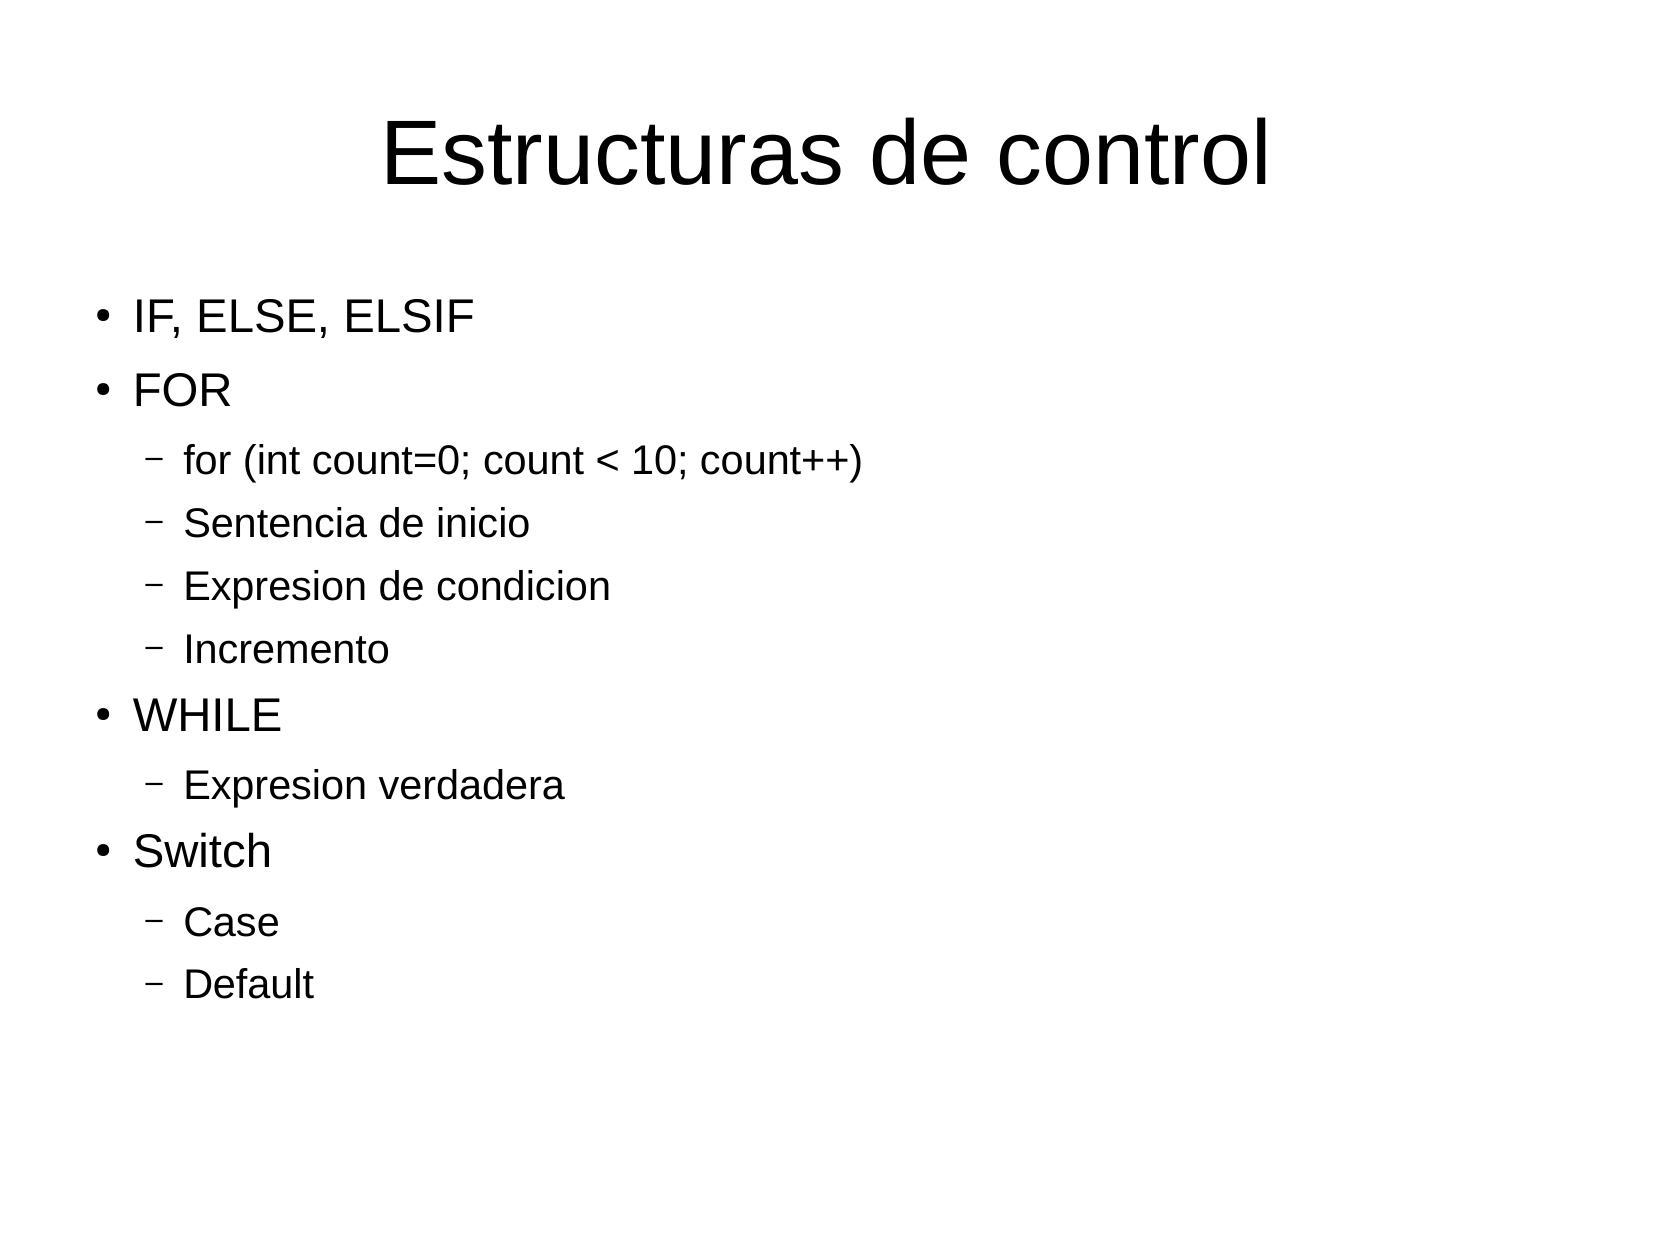

# Estructuras de control
IF, ELSE, ELSIF
FOR
for (int count=0; count < 10; count++)
Sentencia de inicio
Expresion de condicion
Incremento
WHILE
Expresion verdadera
Switch
Case
Default